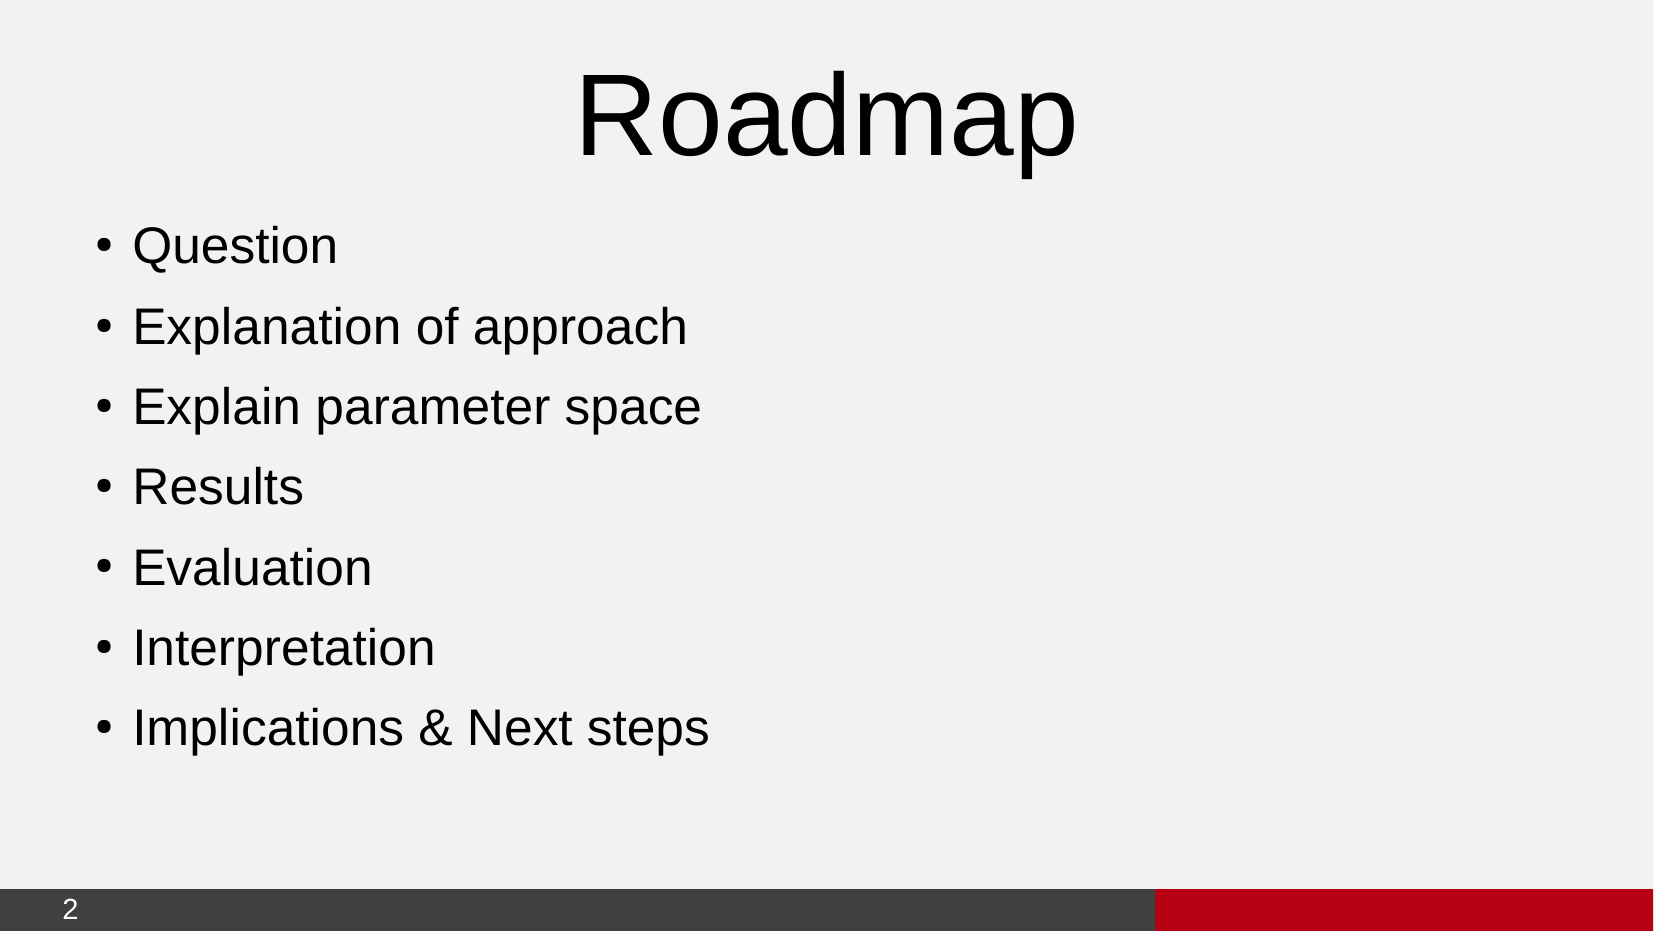

# Roadmap
Question
Explanation of approach
Explain parameter space
Results
Evaluation
Interpretation
Implications & Next steps
2